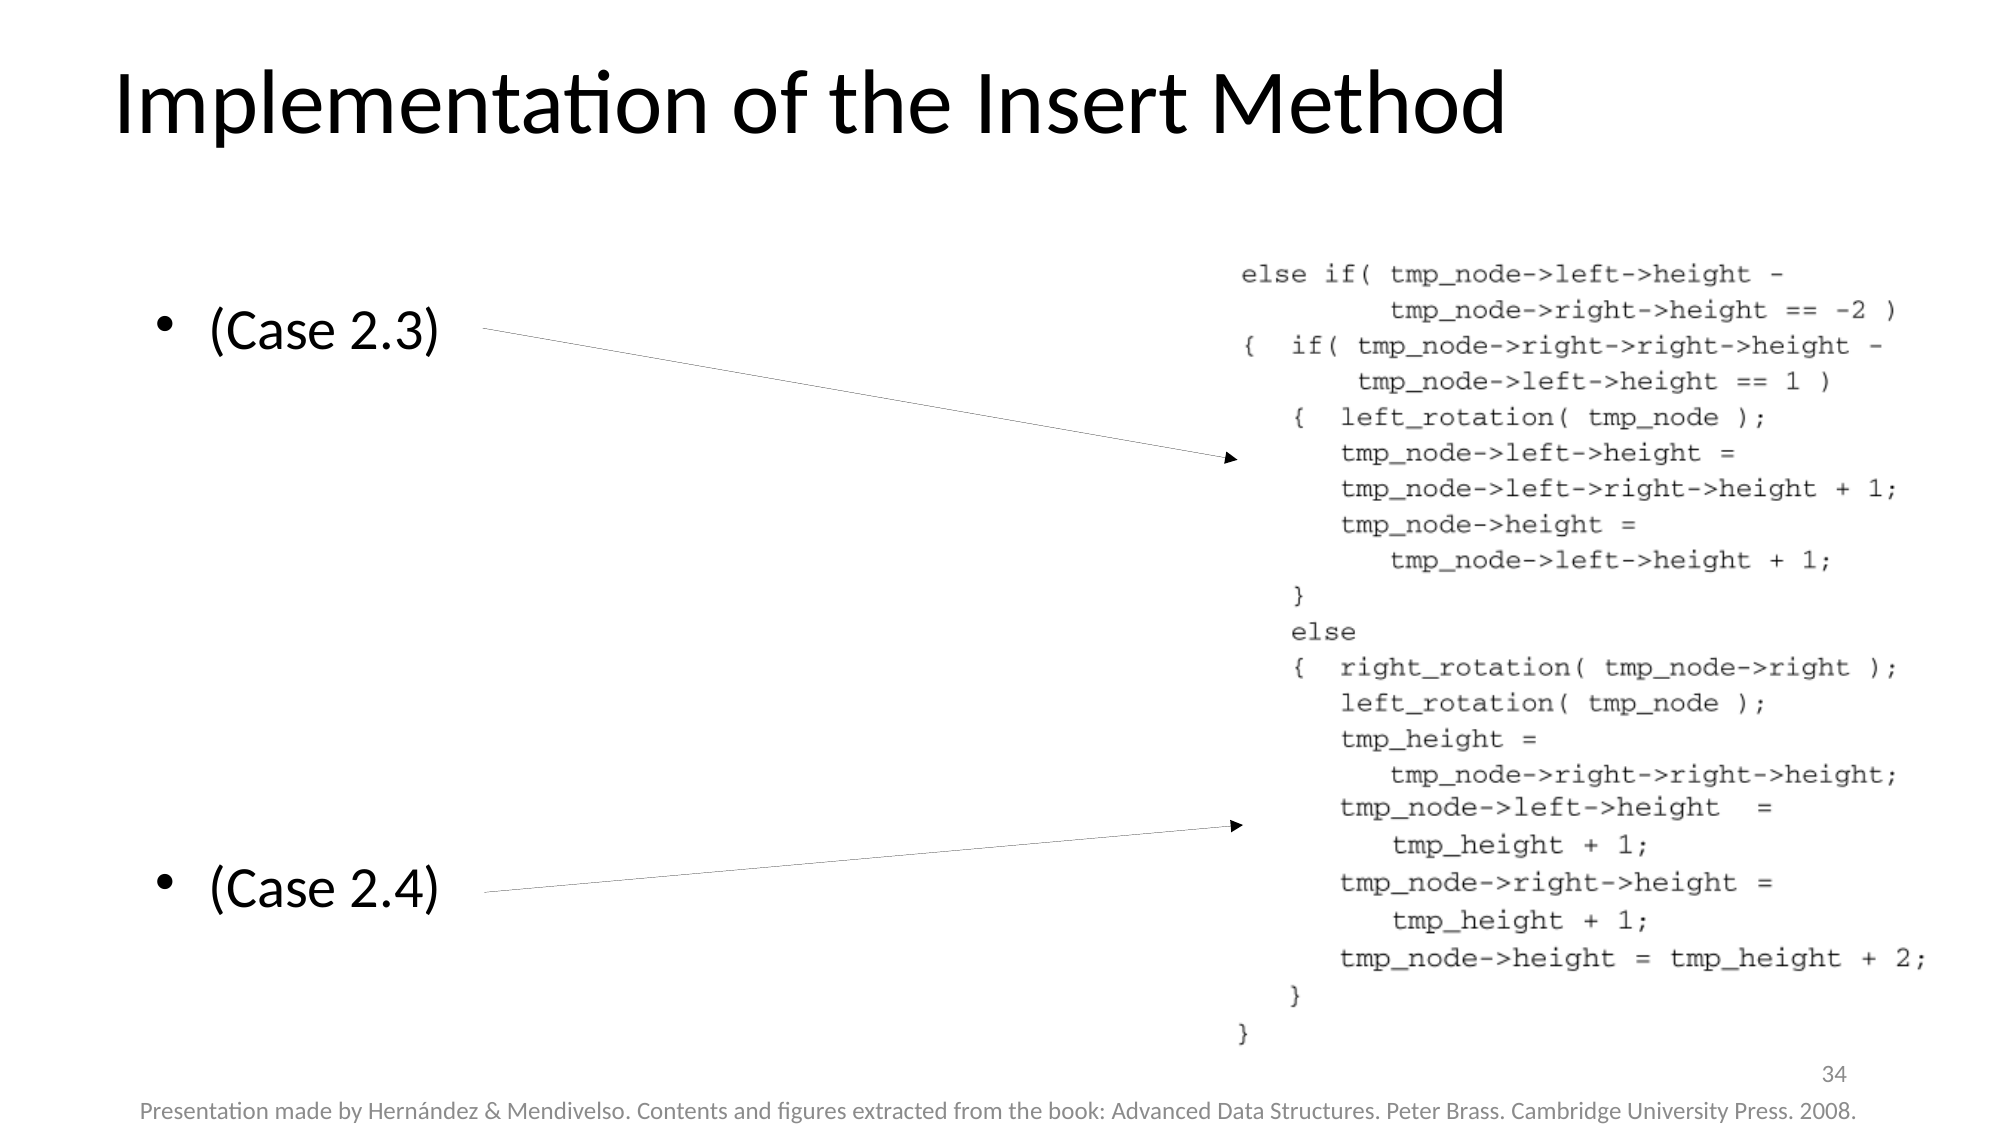

Implementation of the Insert Method
# (Case 2.3)
(Case 2.4)
34
Presentation made by Hernández & Mendivelso. Contents and figures extracted from the book: Advanced Data Structures. Peter Brass. Cambridge University Press. 2008.